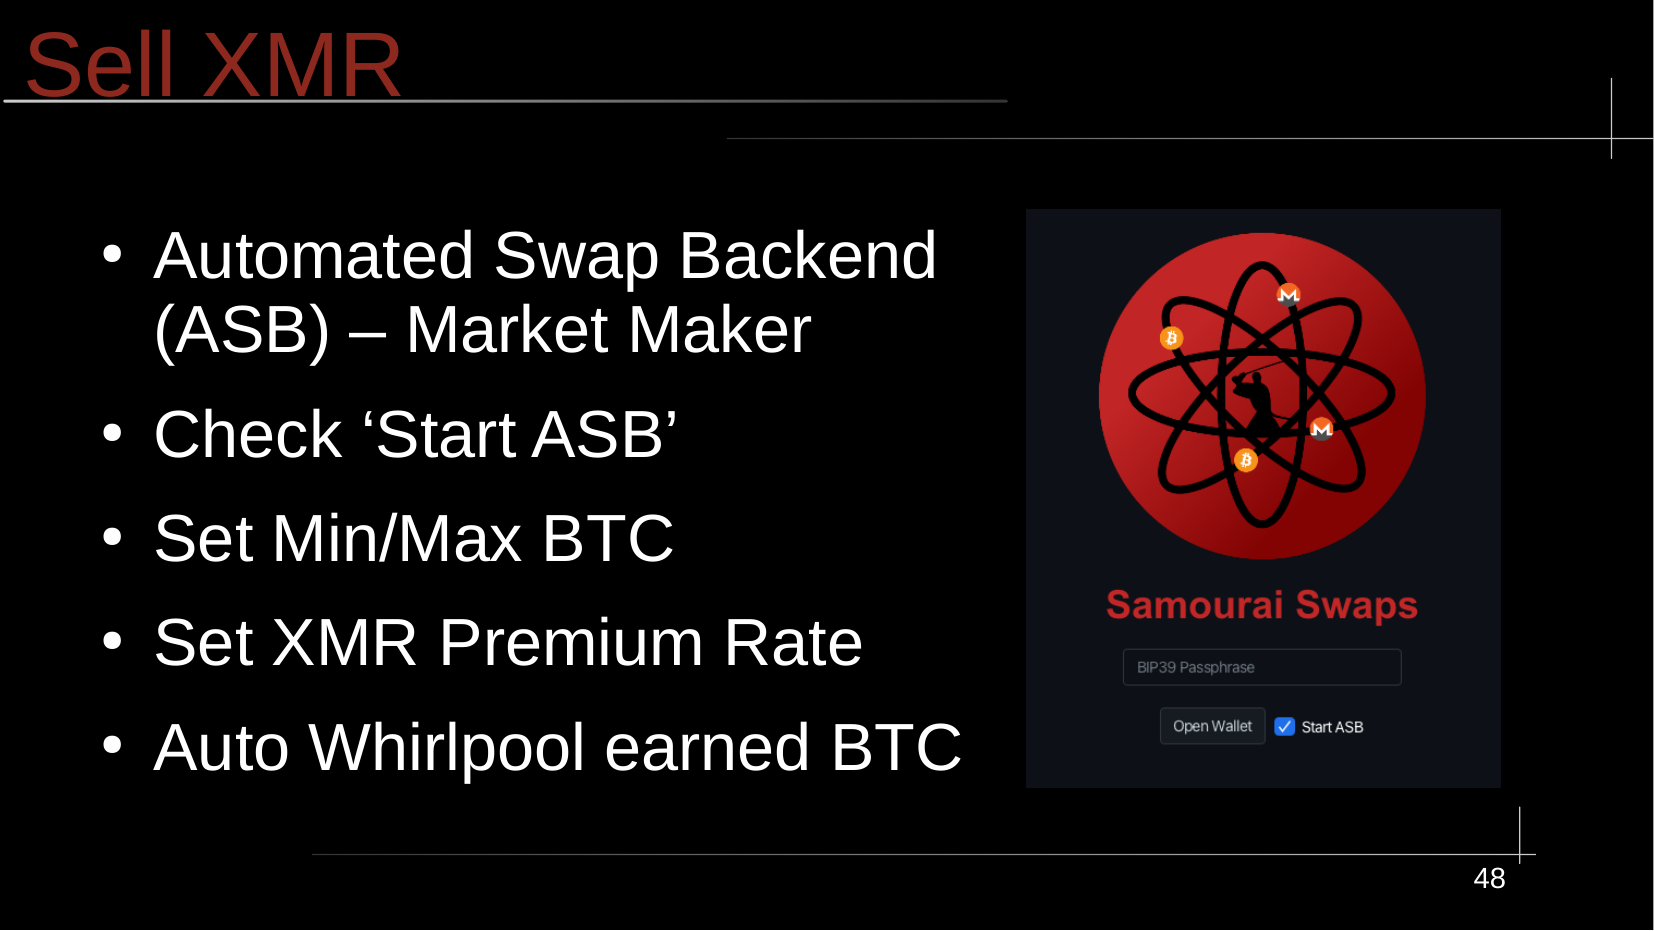

# Sell XMR
Automated Swap Backend (ASB) – Market Maker
Check ‘Start ASB’
Set Min/Max BTC
Set XMR Premium Rate
Auto Whirlpool earned BTC
48